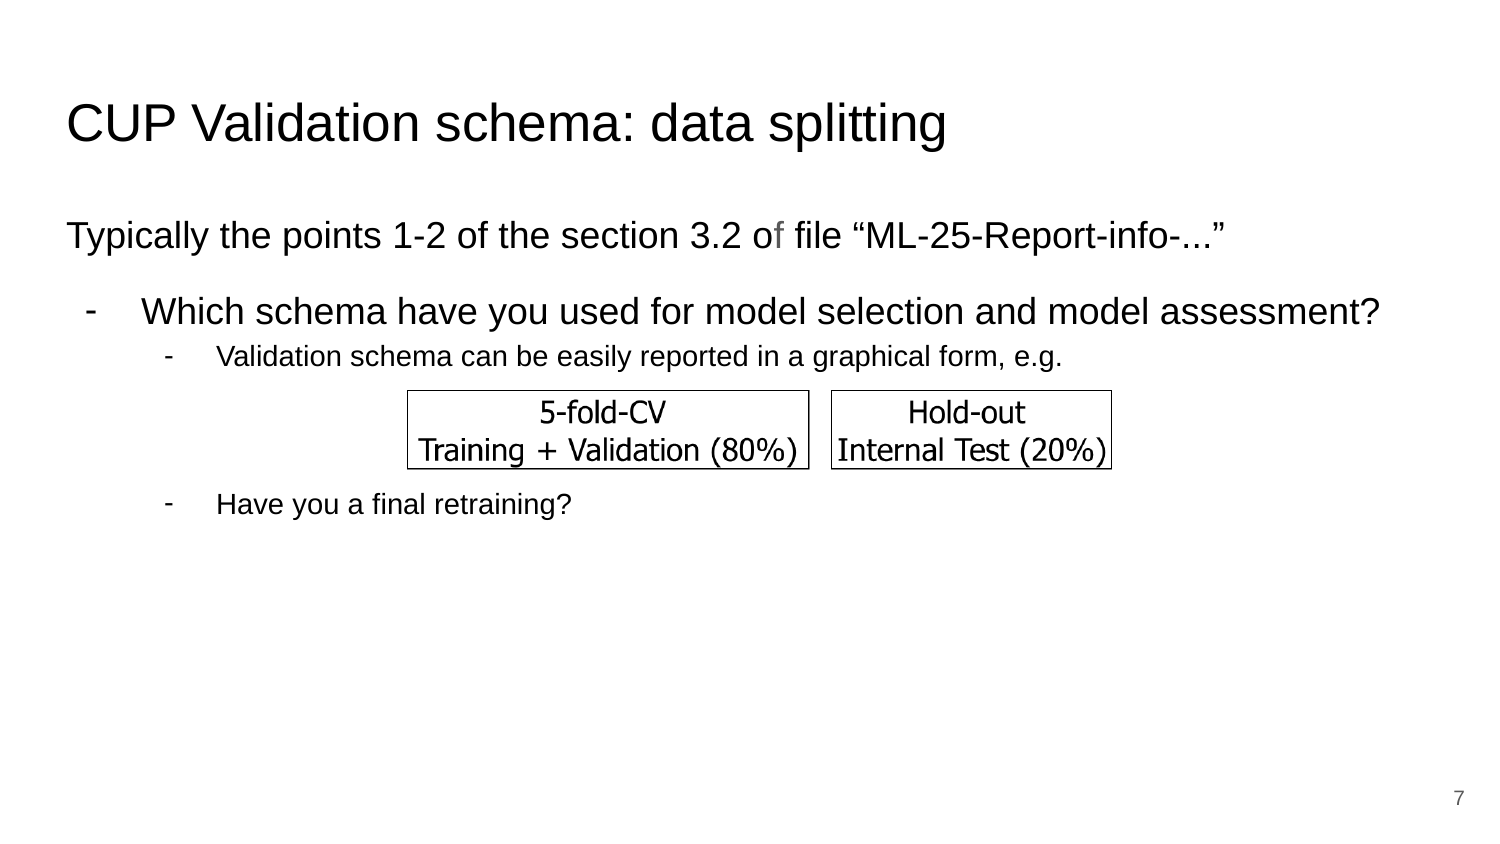

# CUP Validation schema: data splitting
Typically the points 1-2 of the section 3.2 of file “ML-25-Report-info-...”
Which schema have you used for model selection and model assessment?
Validation schema can be easily reported in a graphical form, e.g.
Have you a final retraining?